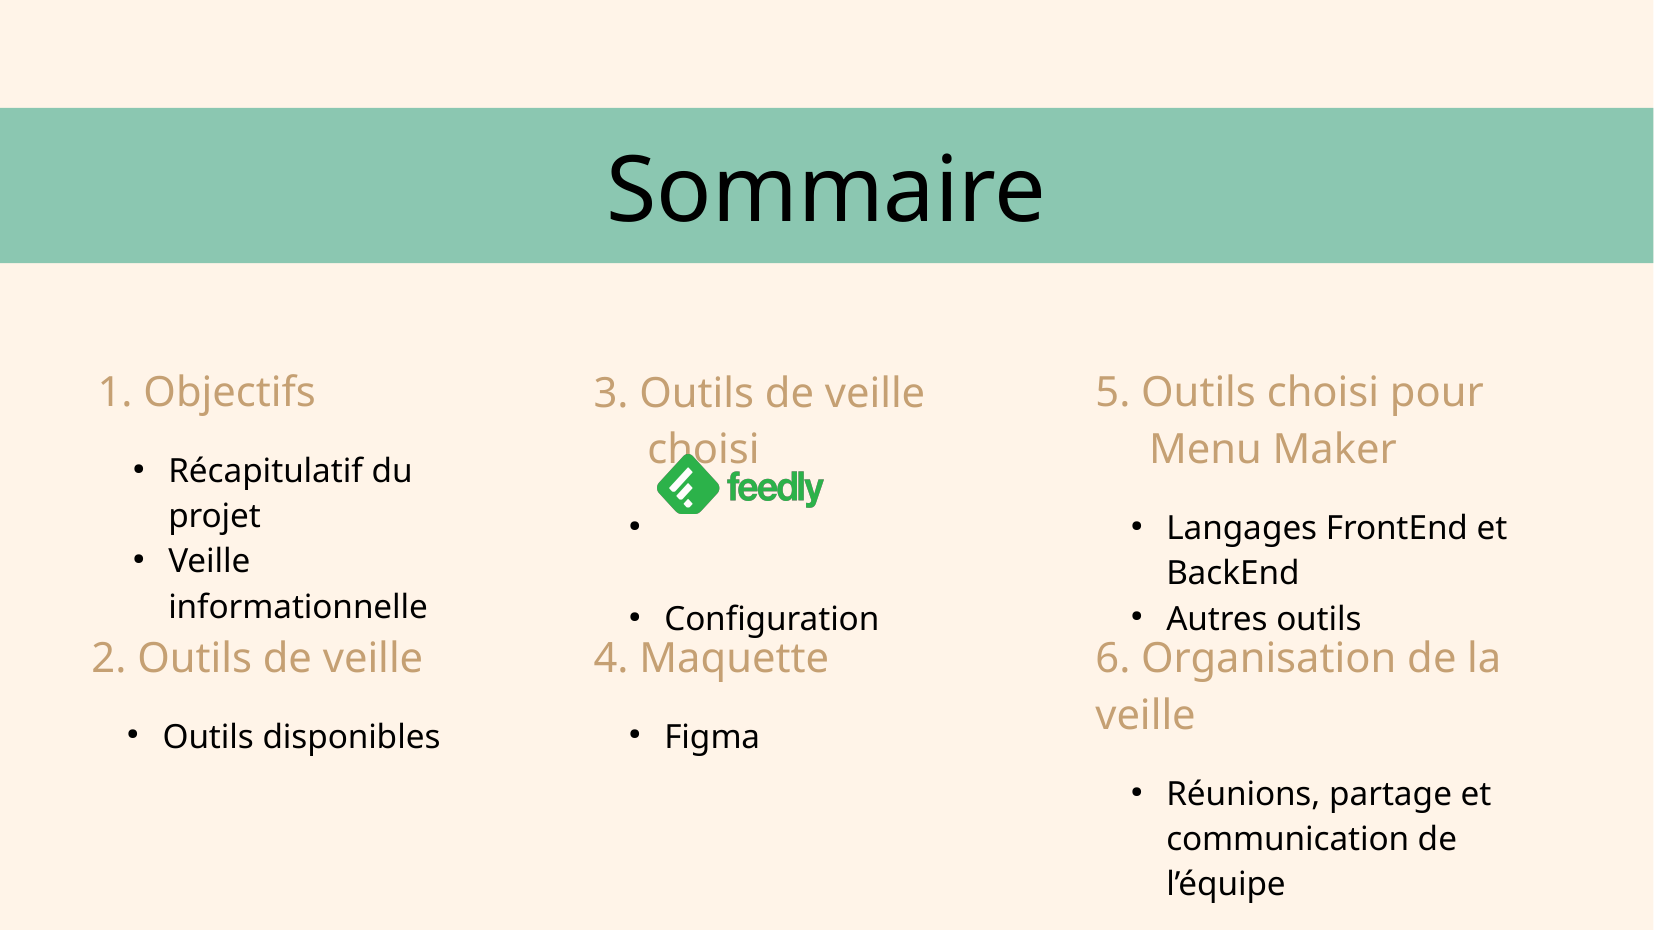

# Sommaire
1. Objectifs
Récapitulatif du projet
Veille informationnelle
5. Outils choisi pour
 Menu Maker
Langages FrontEnd et BackEnd
Autres outils
3. Outils de veille
 choisi
Configuration
2. Outils de veille
Outils disponibles
4. Maquette
Figma
6. Organisation de la veille
Réunions, partage et communication de l’équipe